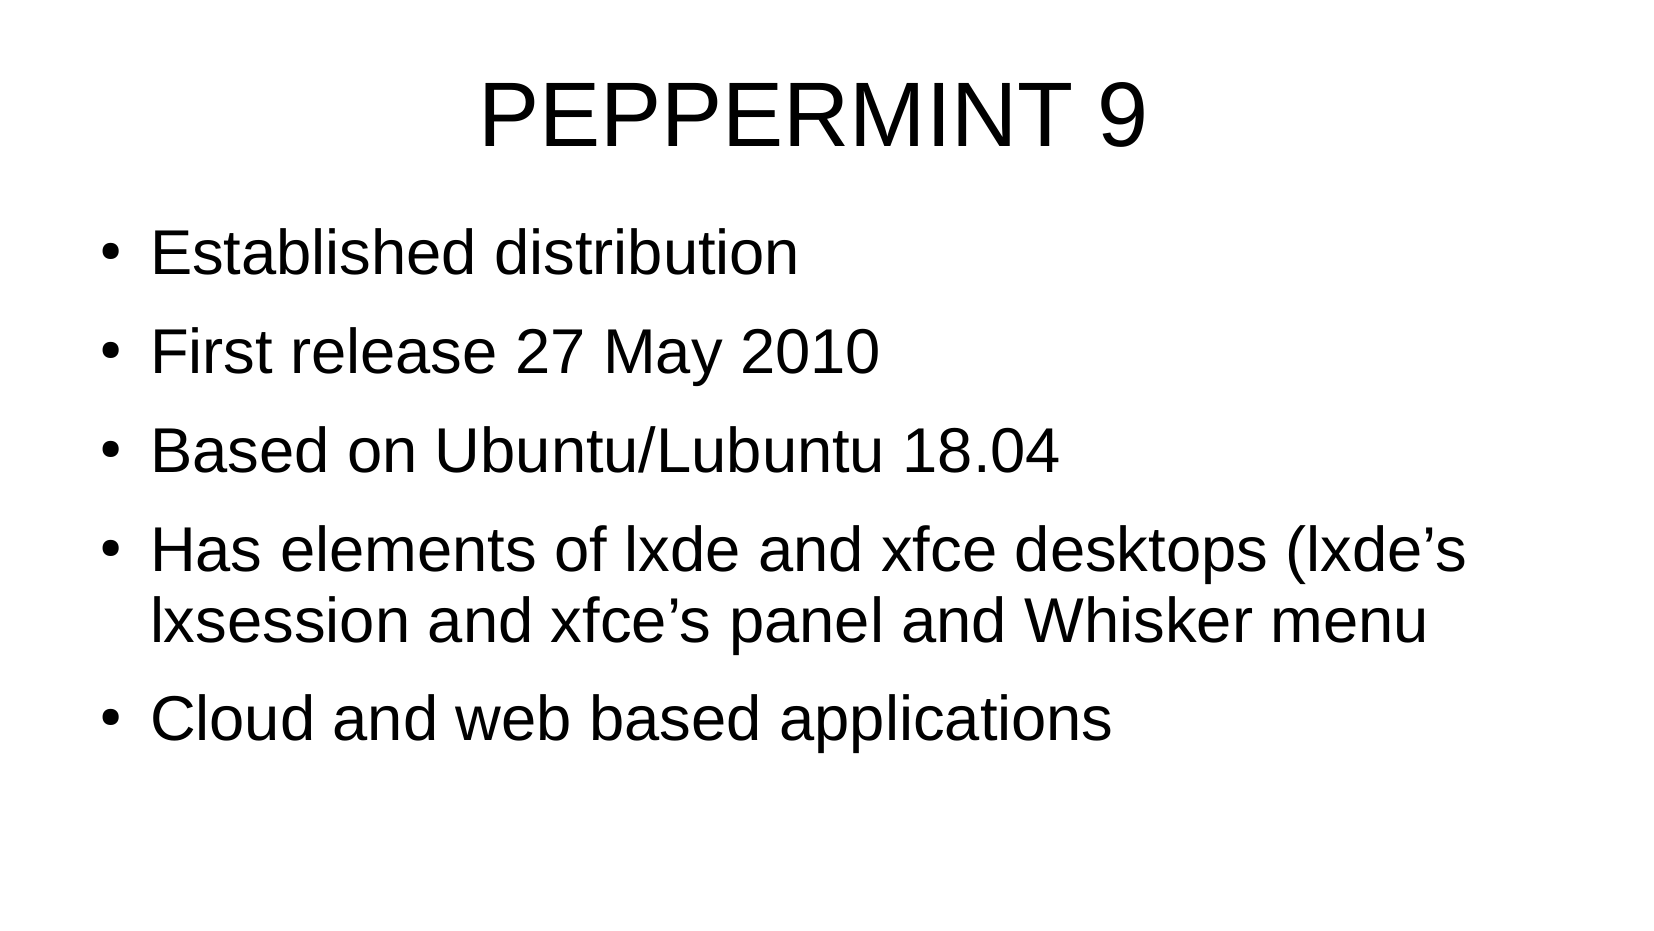

# PEPPERMINT 9
Established distribution
First release 27 May 2010
Based on Ubuntu/Lubuntu 18.04
Has elements of lxde and xfce desktops (lxde’s lxsession and xfce’s panel and Whisker menu
Cloud and web based applications